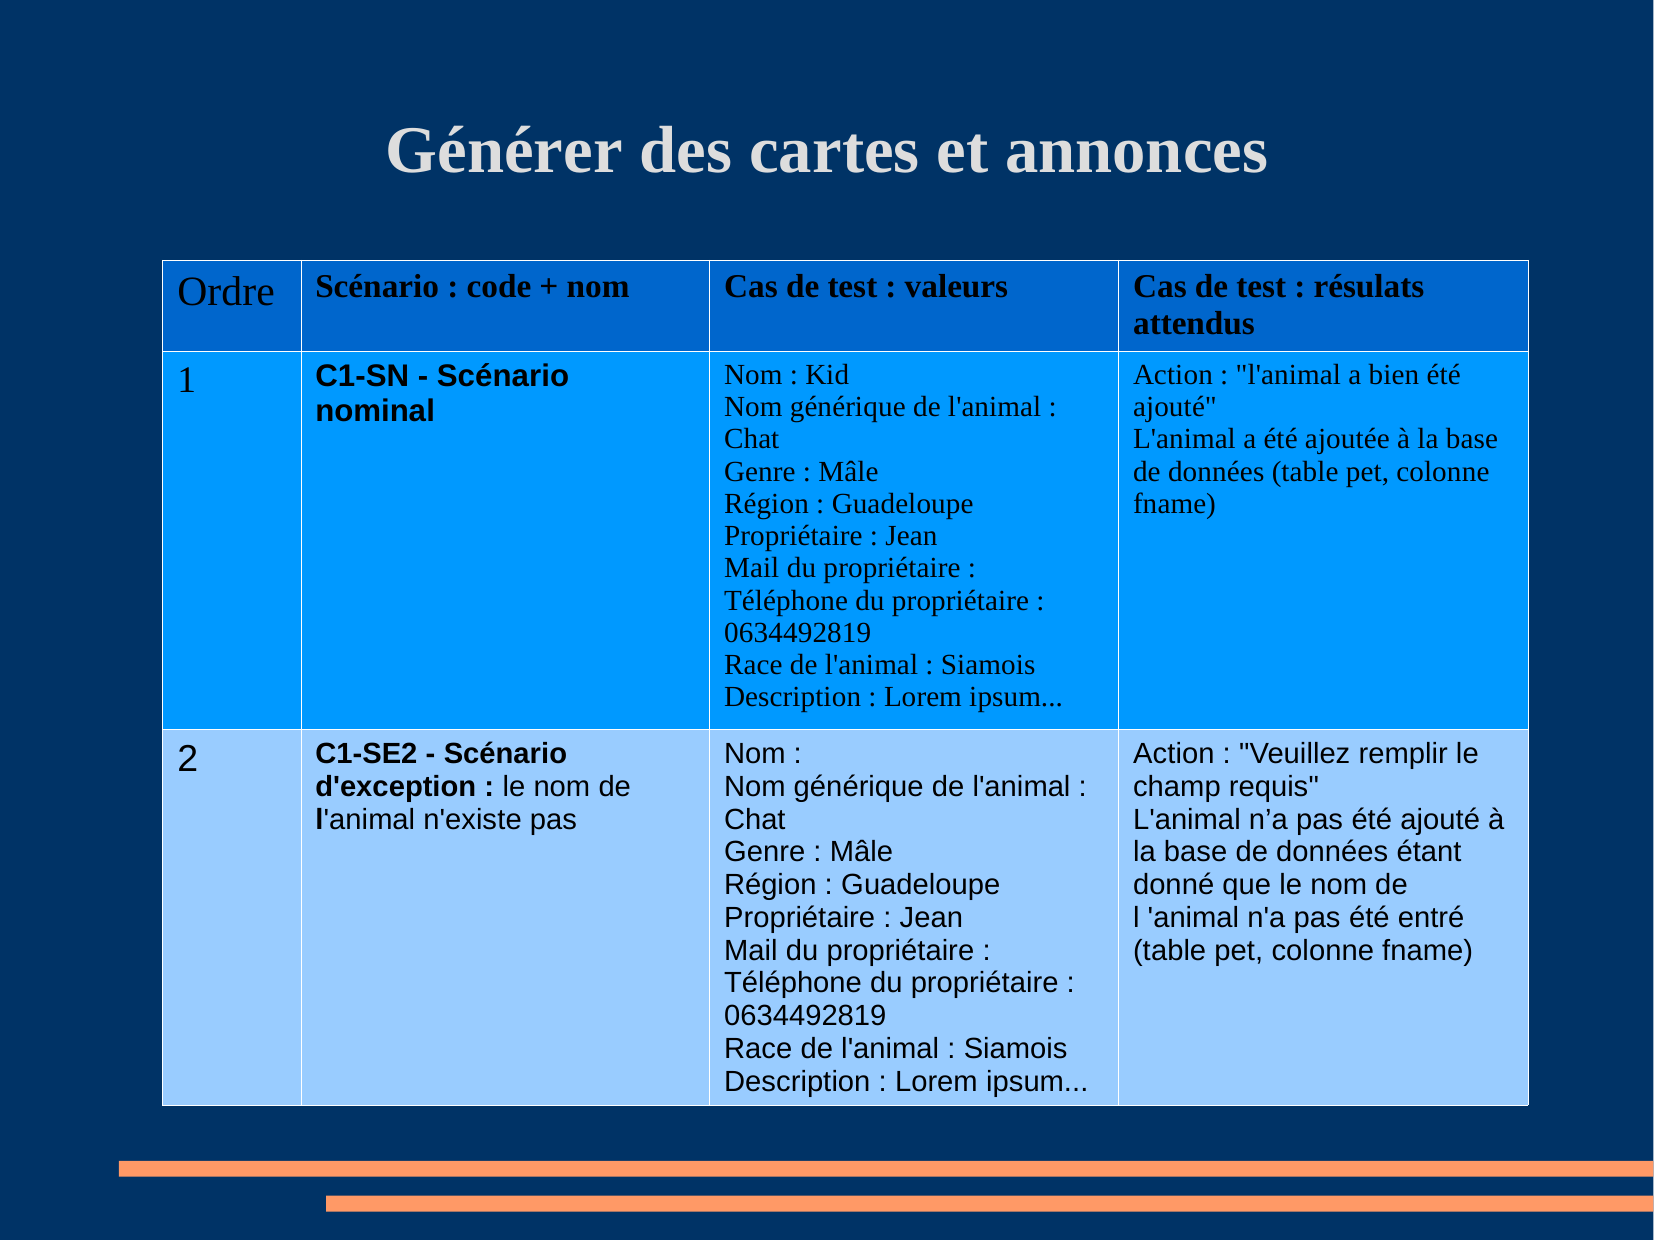

# Générer des cartes et annonces
| Ordre | Scénario : code + nom | Cas de test : valeurs | Cas de test : résulats attendus |
| --- | --- | --- | --- |
| 1 | C1-SN - Scénario nominal | Nom : Kid Nom générique de l'animal : Chat Genre : Mâle Région : Guadeloupe Propriétaire : Jean Mail du propriétaire : Téléphone du propriétaire : 0634492819 Race de l'animal : Siamois Description : Lorem ipsum... | Action : "l'animal a bien été ajouté" L'animal a été ajoutée à la base de données (table pet, colonne fname) |
| 2 | C1-SE2 - Scénario d'exception : le nom de l'animal n'existe pas | Nom : Nom générique de l'animal : Chat Genre : Mâle Région : Guadeloupe Propriétaire : Jean Mail du propriétaire : Téléphone du propriétaire : 0634492819 Race de l'animal : Siamois Description : Lorem ipsum... | Action : "Veuillez remplir le champ requis" L'animal n’a pas été ajouté à la base de données étant donné que le nom de l 'animal n'a pas été entré (table pet, colonne fname) |